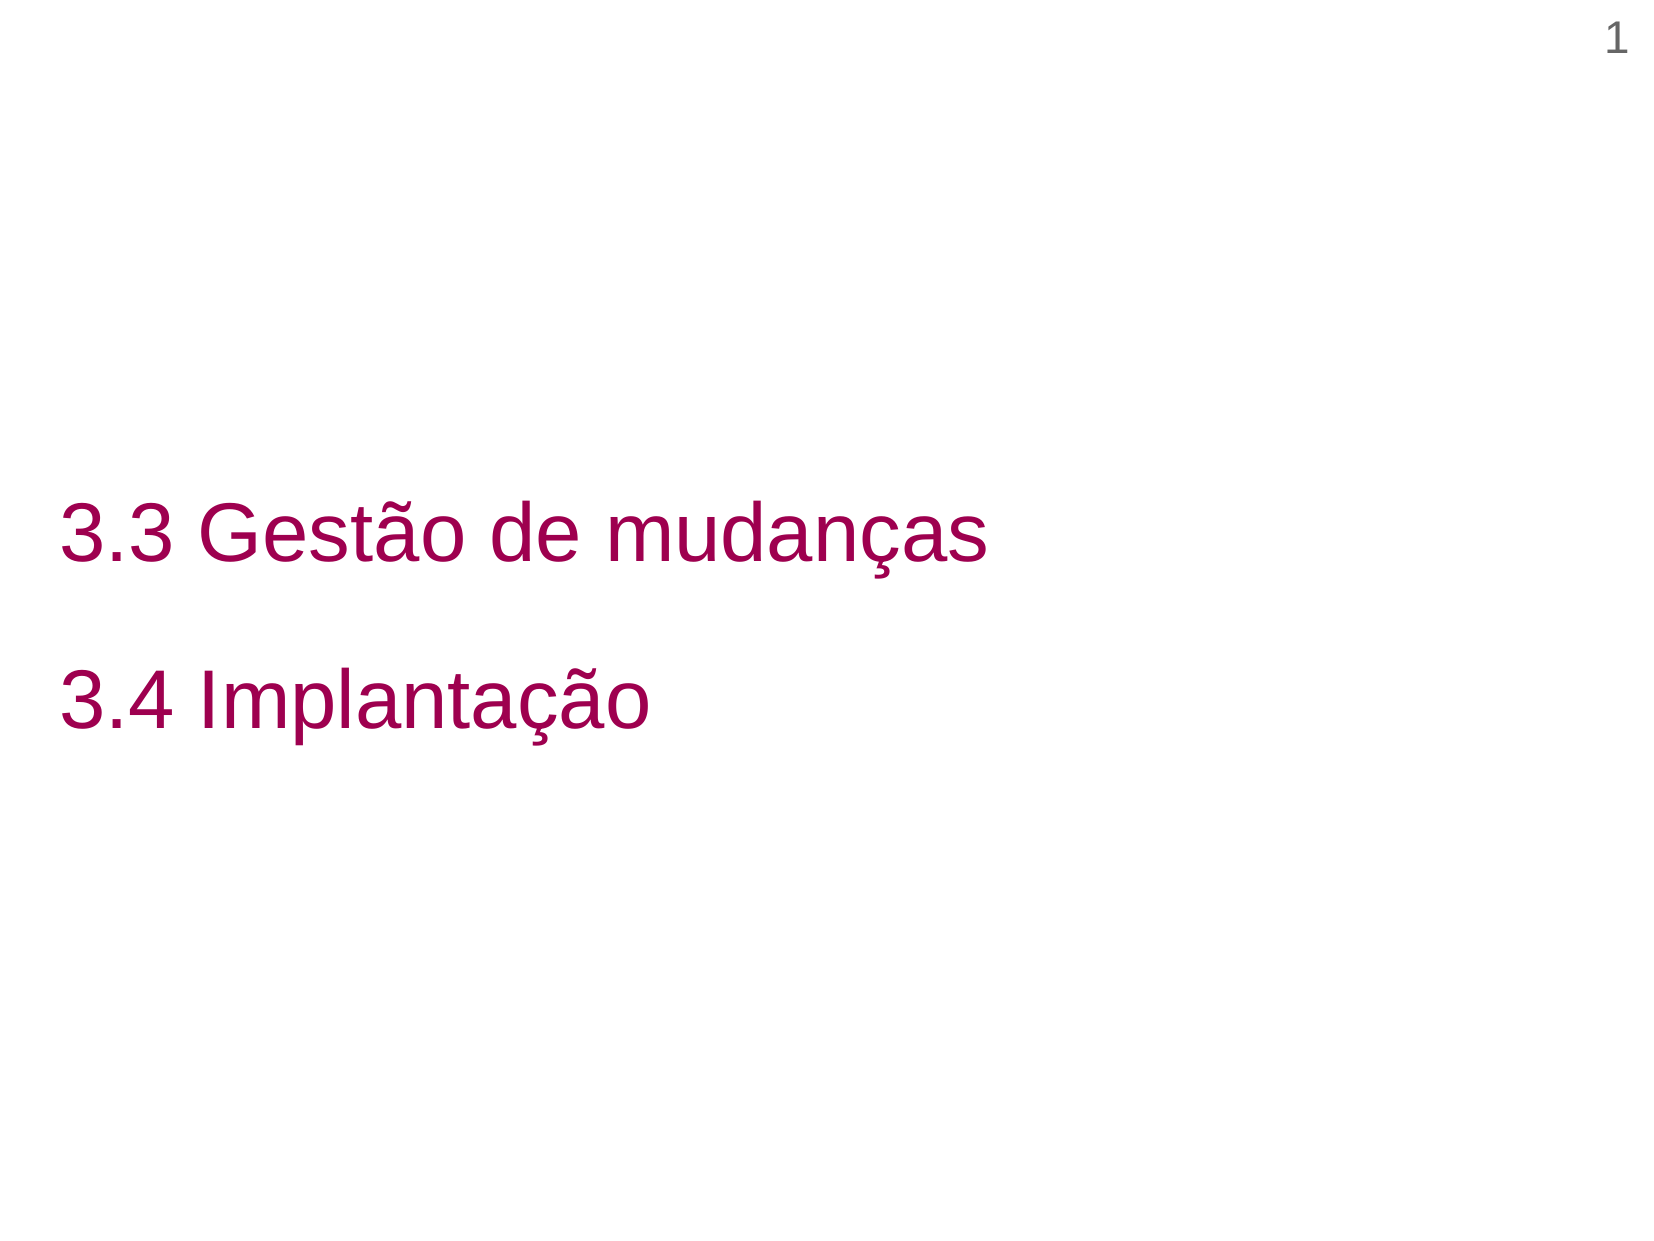

1
# 3.3 Gestão de mudanças 3.4 Implantação